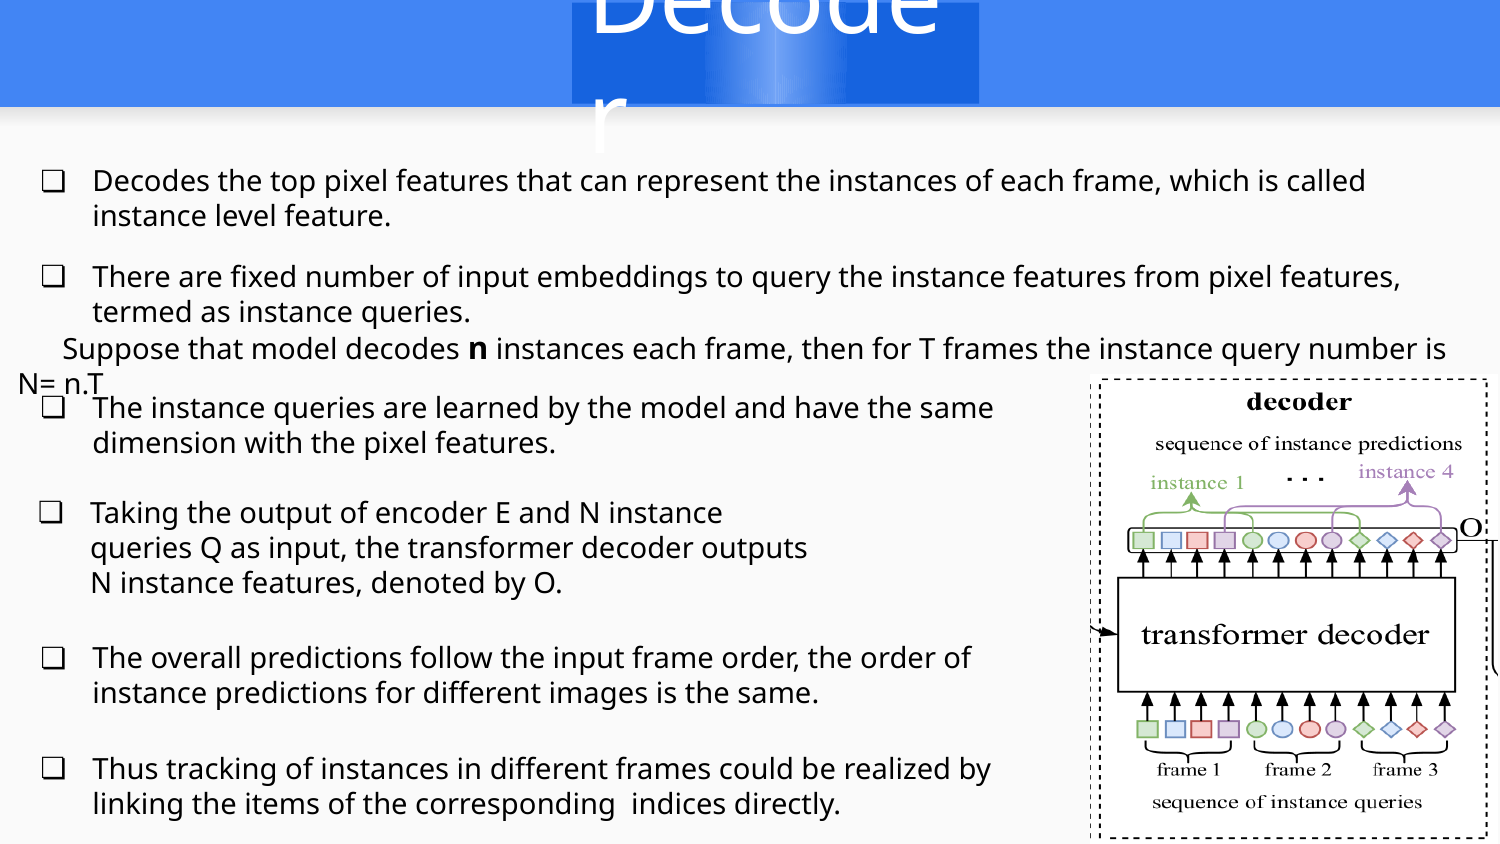

# Decoder
Decodes the top pixel features that can represent the instances of each frame, which is called instance level feature.
There are fixed number of input embeddings to query the instance features from pixel features, termed as instance queries.
 Suppose that model decodes n instances each frame, then for T frames the instance query number is N= n.T
The instance queries are learned by the model and have the same dimension with the pixel features.
Taking the output of encoder E and N instance queries Q as input, the transformer decoder outputs N instance features, denoted by O.
The overall predictions follow the input frame order, the order of instance predictions for different images is the same.
Thus tracking of instances in different frames could be realized by linking the items of the corresponding indices directly.